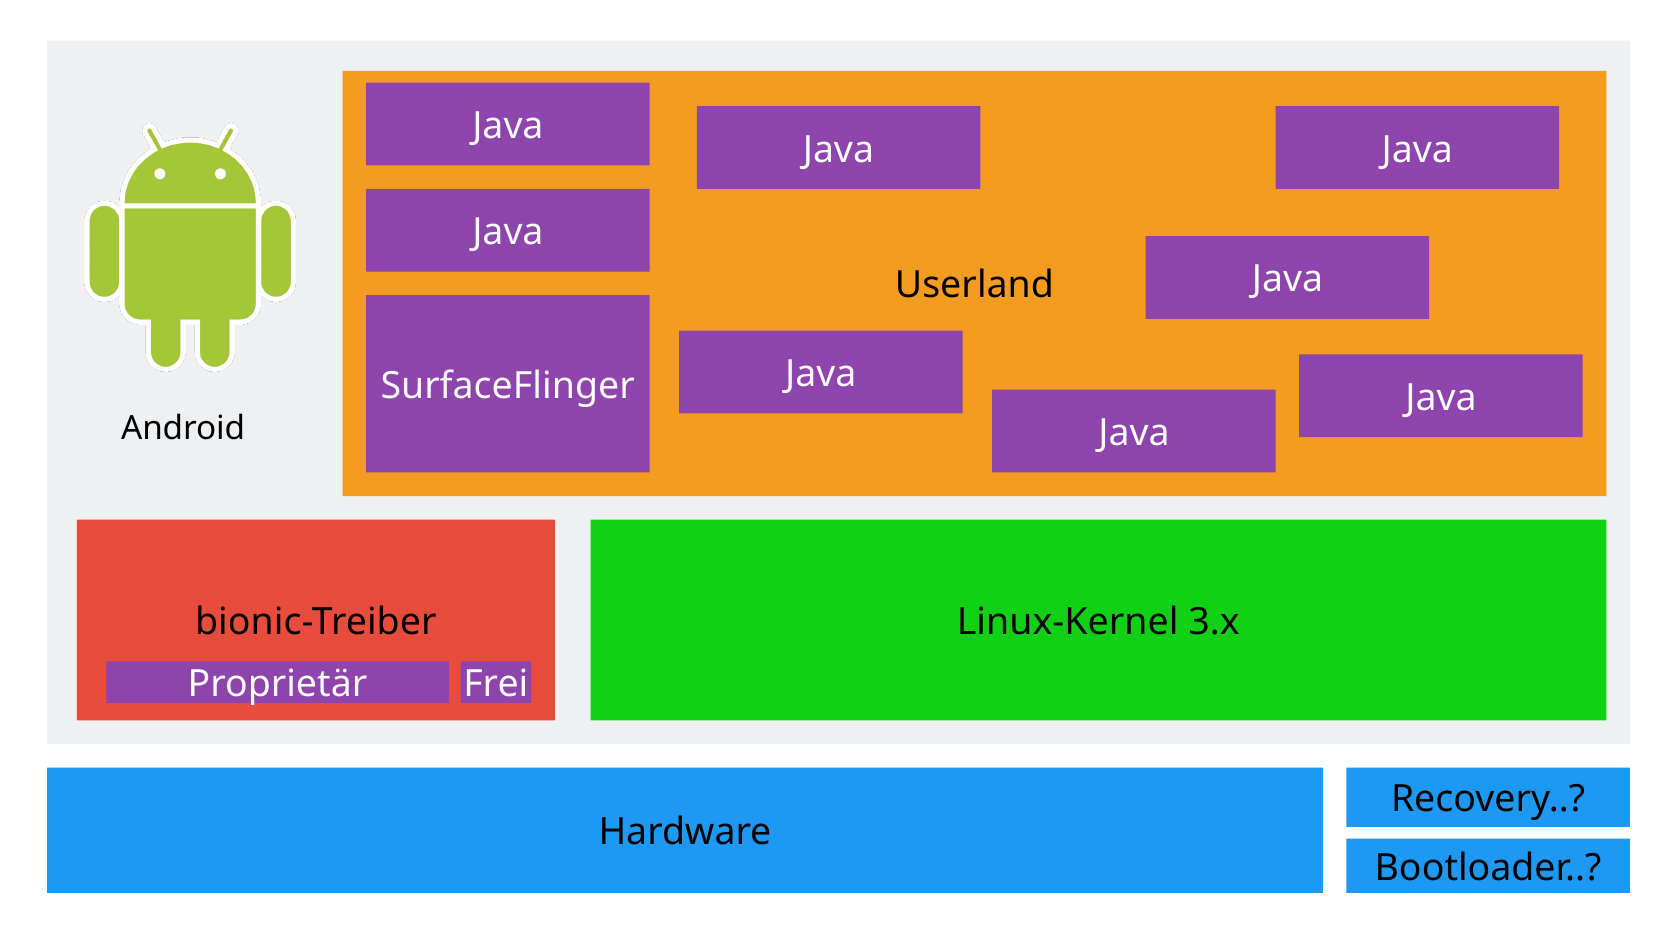

Userland
Java
Java
Java
Java
Java
SurfaceFlinger
Java
Java
Java
Android
bionic-Treiber
Linux-Kernel 3.x
Proprietär
Frei
Hardware
Recovery..?
Bootloader..?